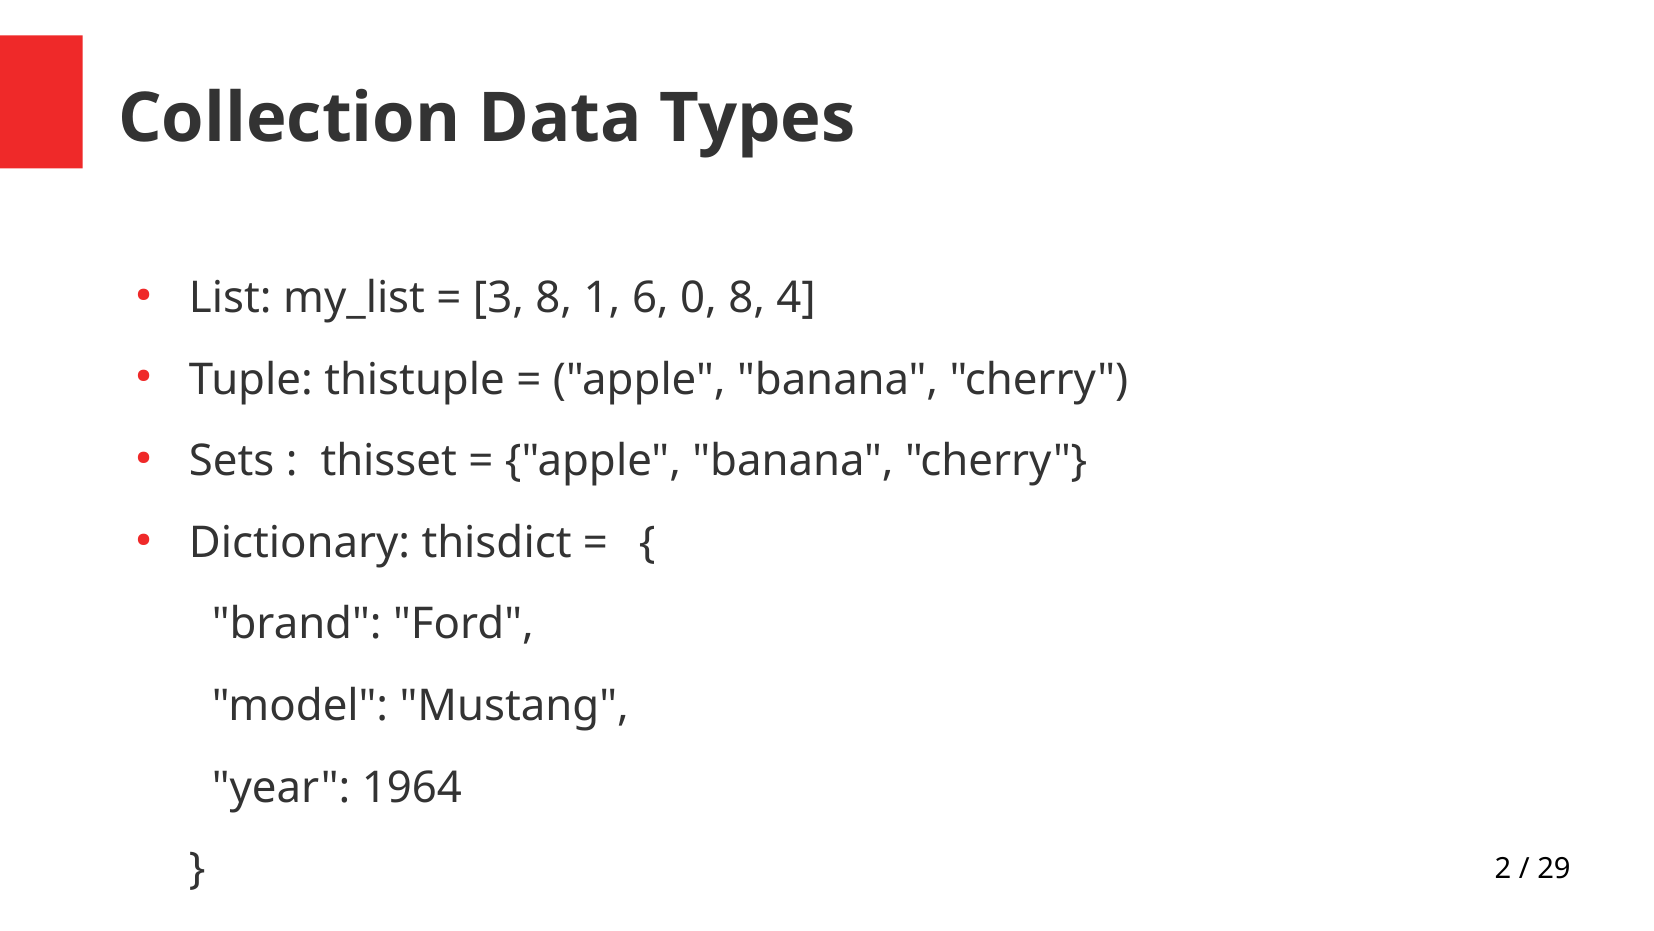

# Collection Data Types
List: my_list = [3, 8, 1, 6, 0, 8, 4]
Tuple: thistuple = ("apple", "banana", "cherry")
Sets : thisset = {"apple", "banana", "cherry"}
Dictionary: thisdict =	{
 "brand": "Ford",
 "model": "Mustang",
 "year": 1964
}
2